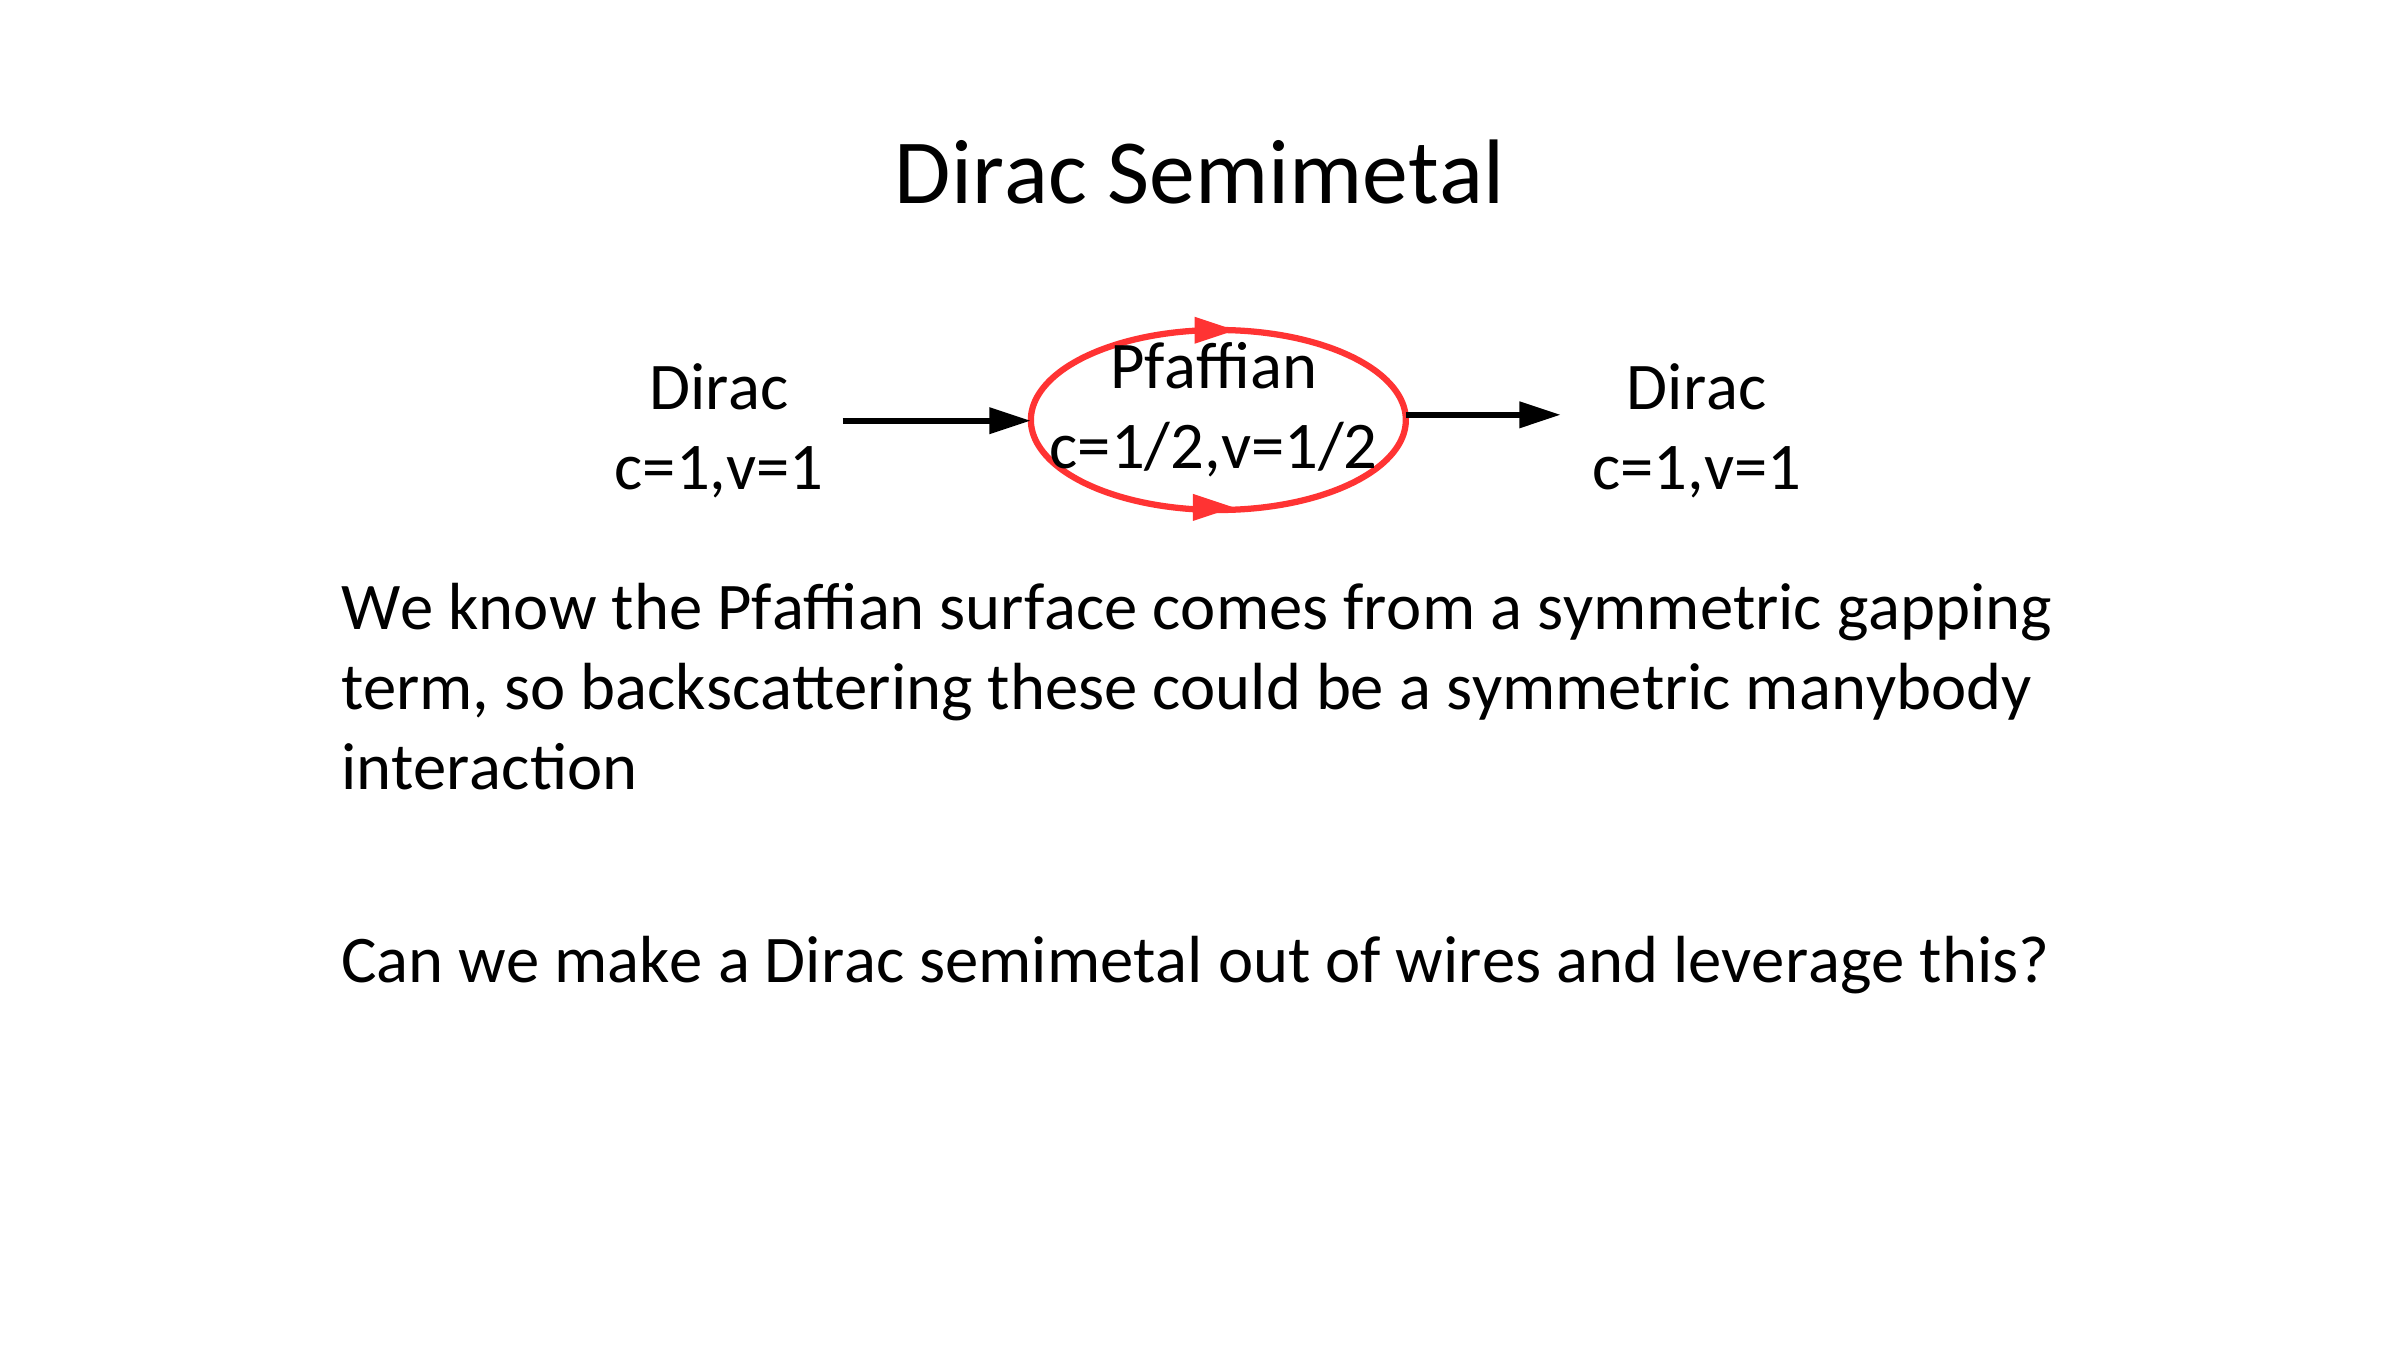

Dirac Semimetal
Pfaffian
c=1/2,v=1/2
Dirac
c=1,v=1
Dirac
c=1,v=1
# We know the Pfaffian surface comes from a symmetric gapping term, so backscattering these could be a symmetric manybody interaction
Can we make a Dirac semimetal out of wires and leverage this?